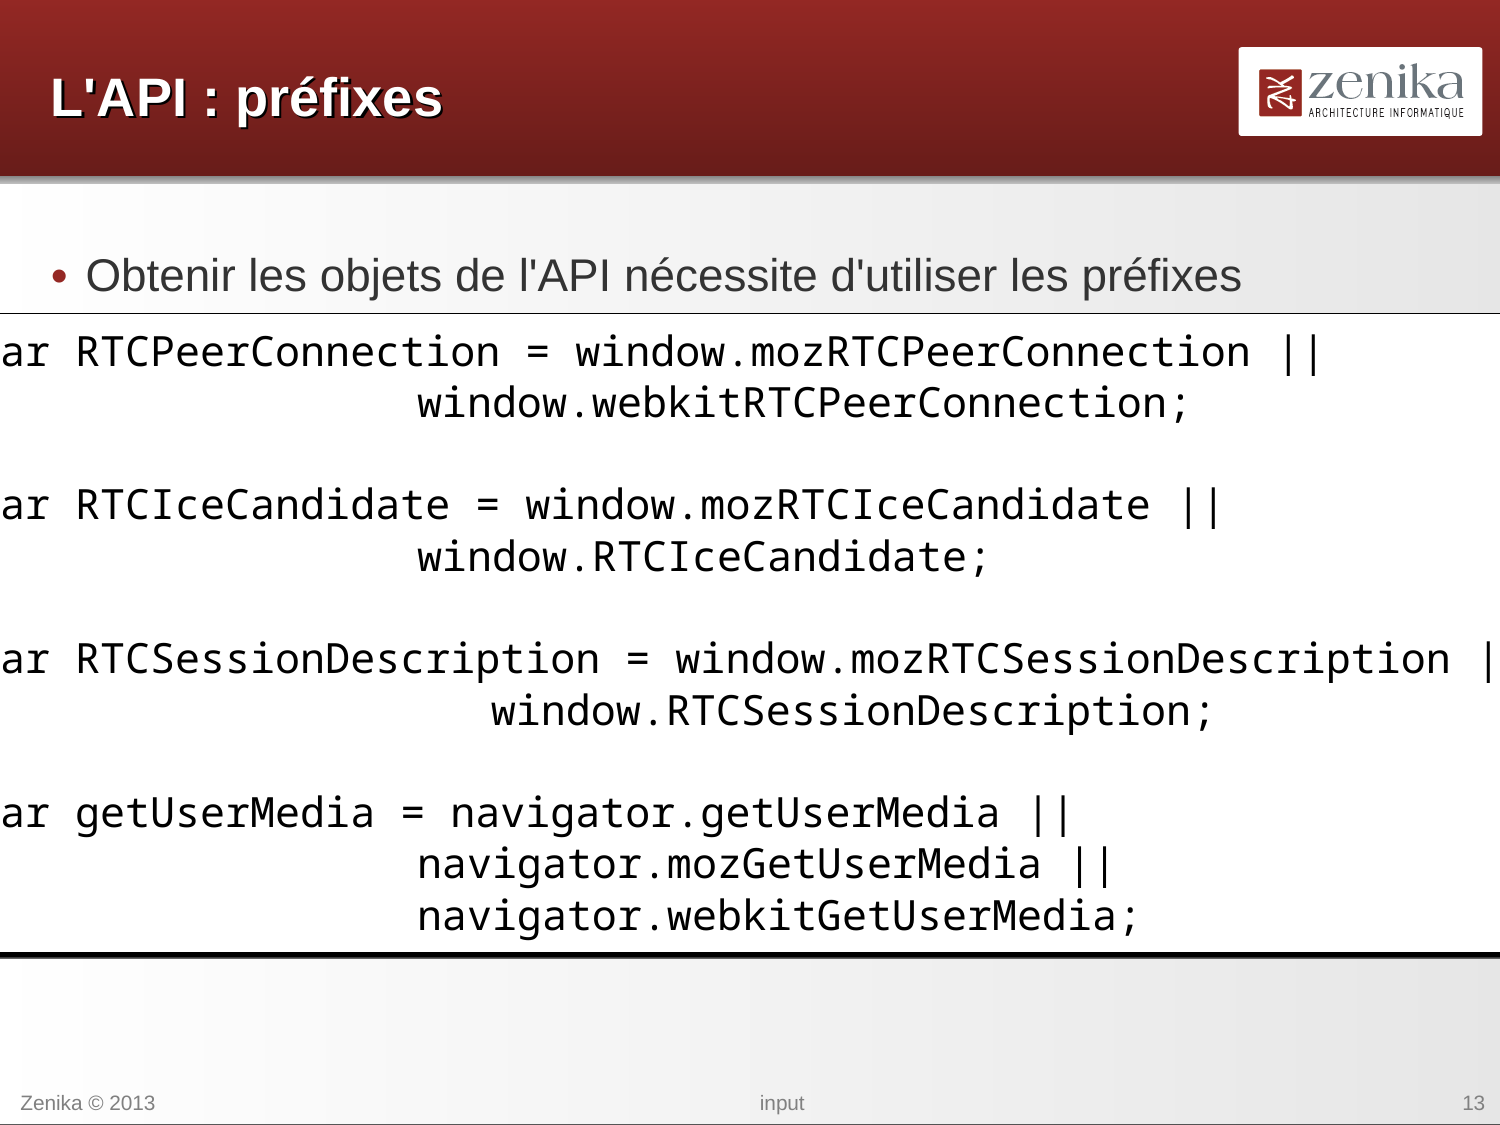

# L'API : préfixes
Obtenir les objets de l'API nécessite d'utiliser les préfixes
var RTCPeerConnection = window.mozRTCPeerConnection ||
						window.webkitRTCPeerConnection;
var RTCIceCandidate = window.mozRTCIceCandidate ||
						window.RTCIceCandidate;
var RTCSessionDescription = window.mozRTCSessionDescription ||
							window.RTCSessionDescription;
var getUserMedia = navigator.getUserMedia ||
						navigator.mozGetUserMedia ||
						navigator.webkitGetUserMedia;